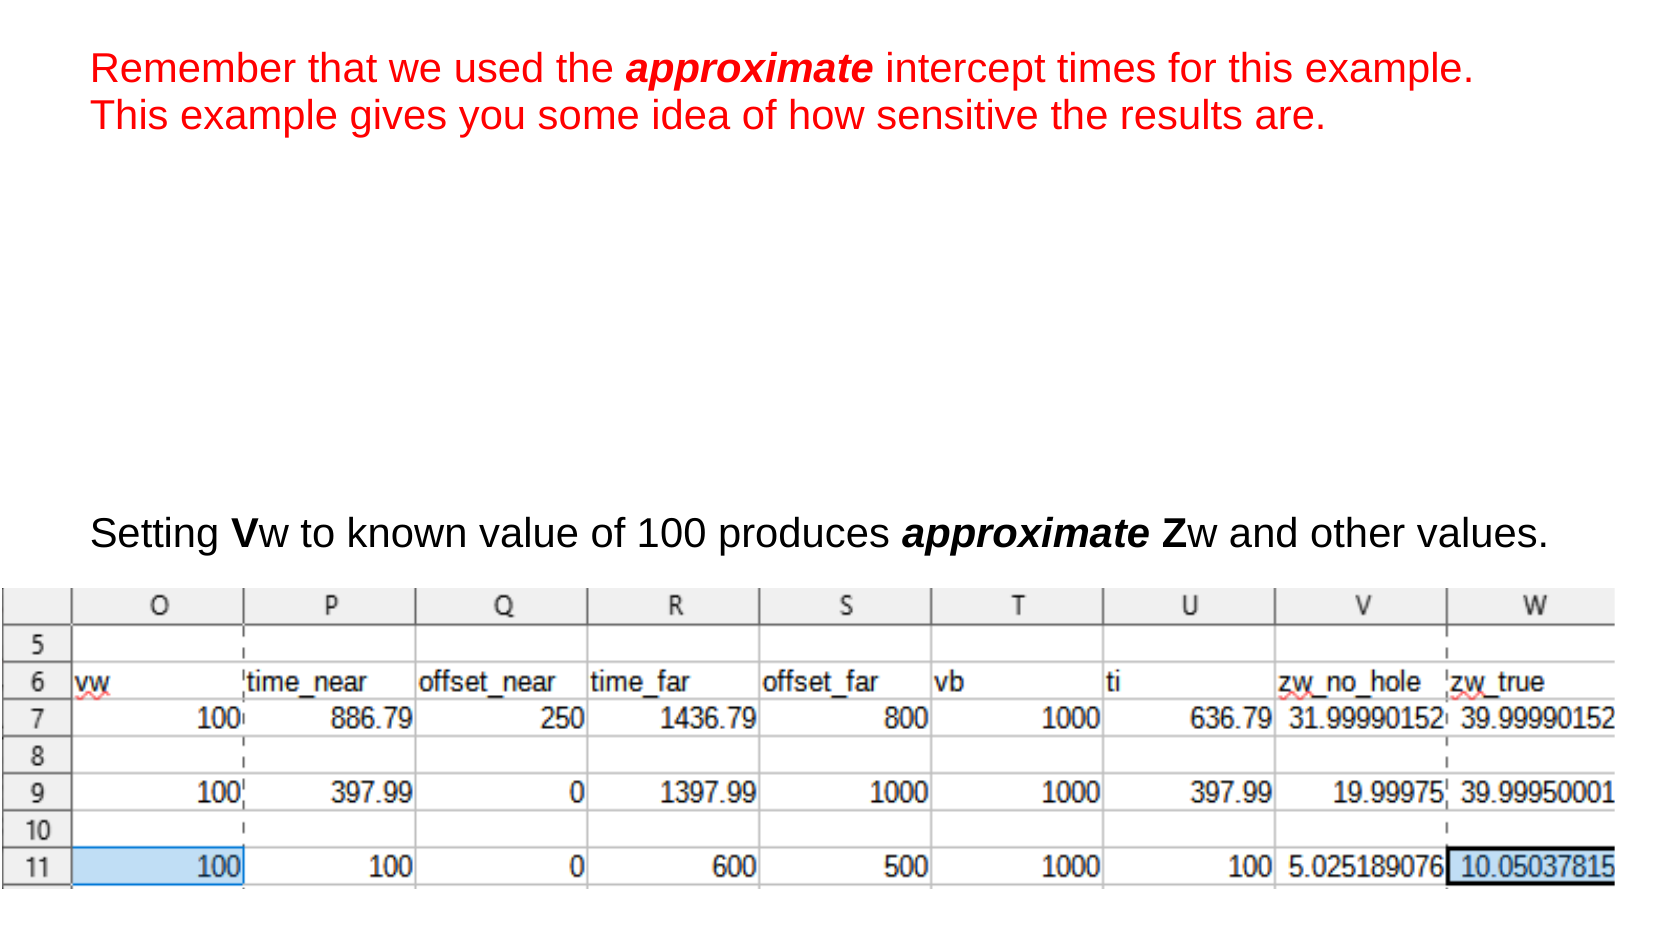

Remember that we used the approximate intercept times for this example.
This example gives you some idea of how sensitive the results are.
Setting Vw to known value of 100 produces approximate Zw and other values.